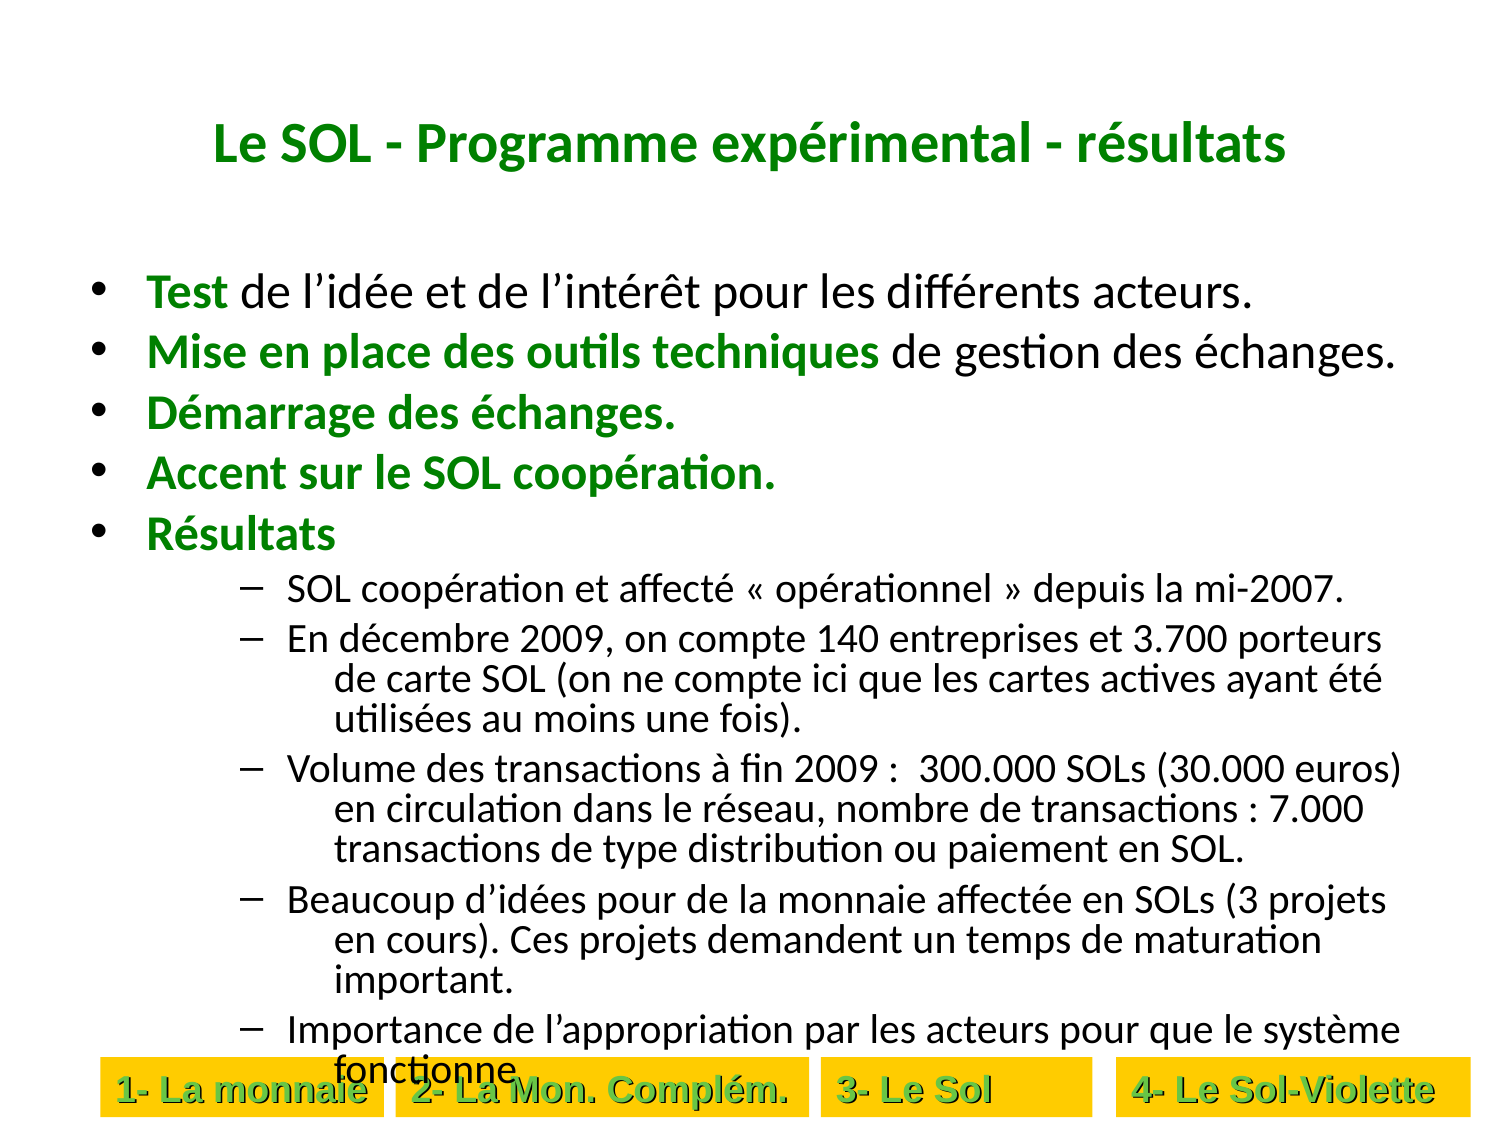

# Le SOL - Programme expérimental - résultats
Test de l’idée et de l’intérêt pour les différents acteurs.
Mise en place des outils techniques de gestion des échanges.
Démarrage des échanges.
Accent sur le SOL coopération.
Résultats
SOL coopération et affecté « opérationnel » depuis la mi-2007.
En décembre 2009, on compte 140 entreprises et 3.700 porteurs de carte SOL (on ne compte ici que les cartes actives ayant été utilisées au moins une fois).
Volume des transactions à fin 2009 : 300.000 SOLs (30.000 euros) en circulation dans le réseau, nombre de transactions : 7.000 transactions de type distribution ou paiement en SOL.
Beaucoup d’idées pour de la monnaie affectée en SOLs (3 projets en cours). Ces projets demandent un temps de maturation important.
Importance de l’appropriation par les acteurs pour que le système fonctionne